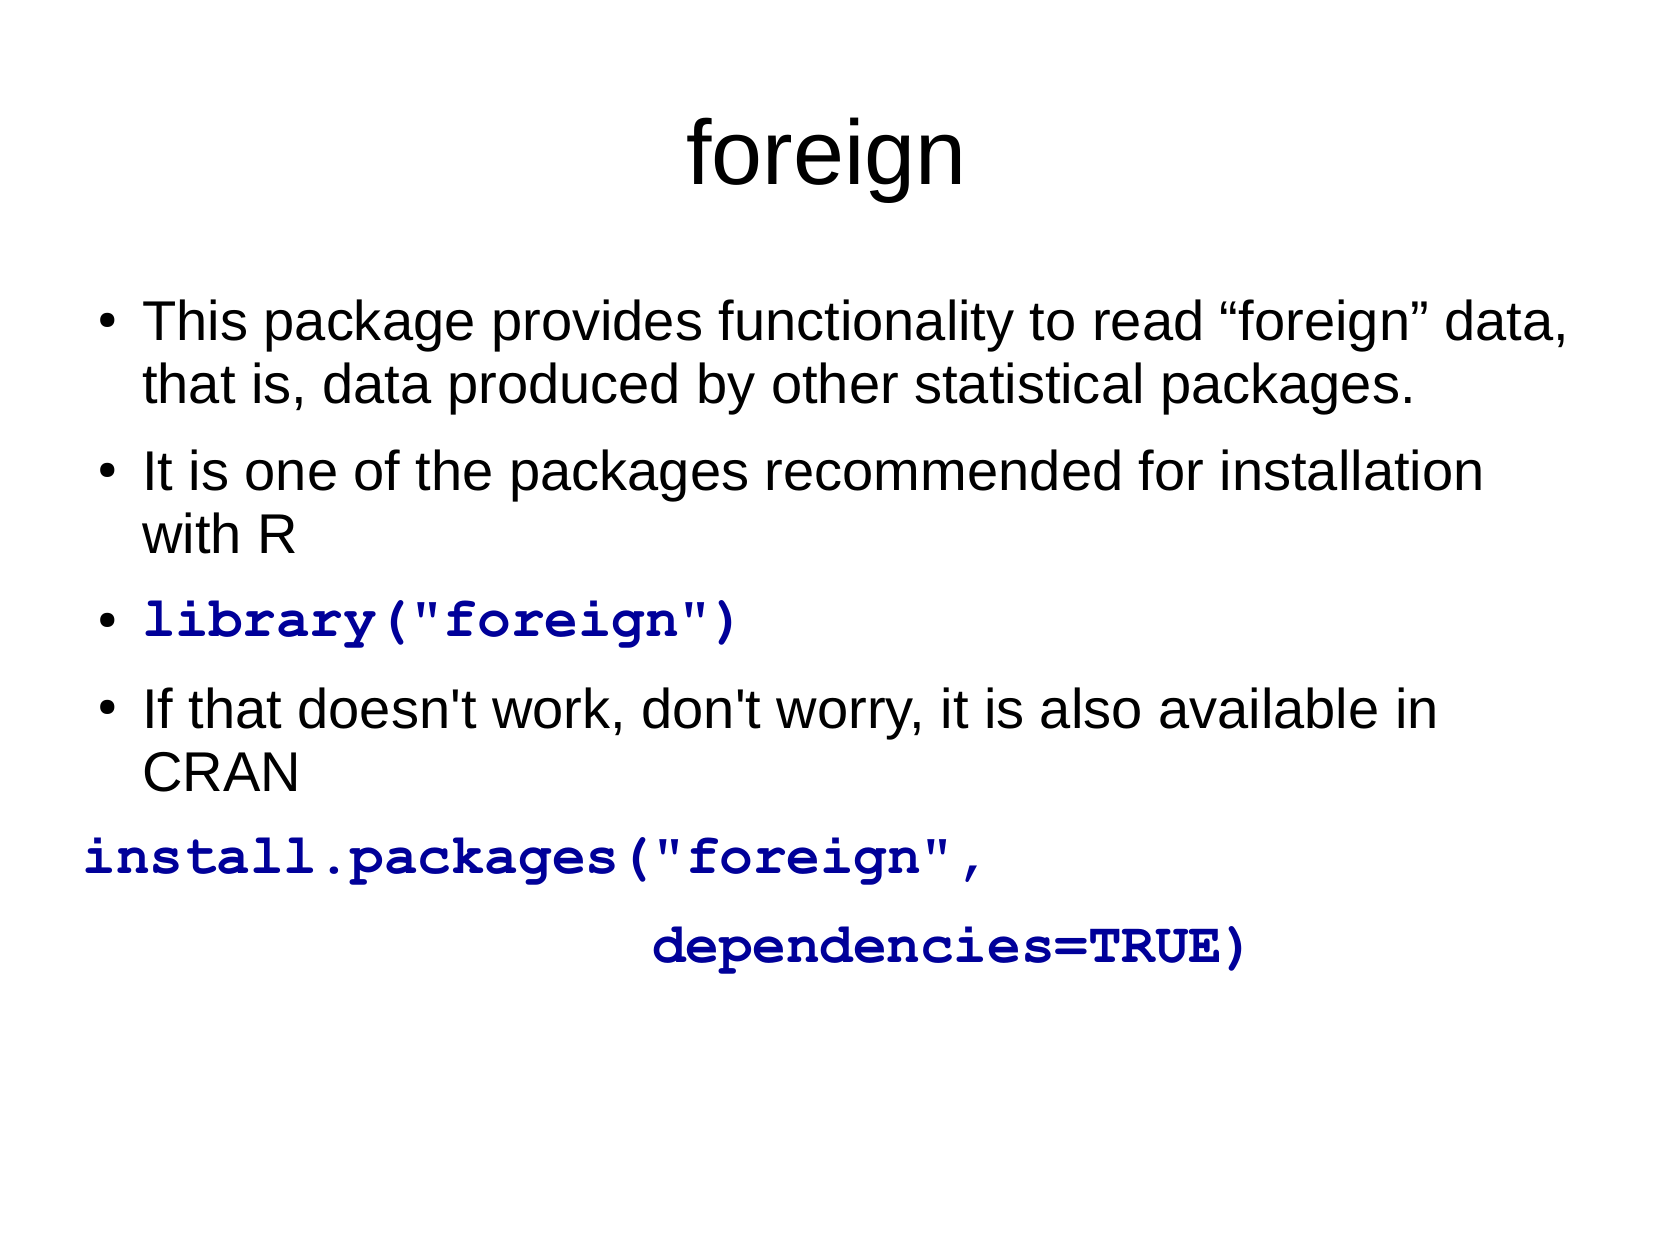

# foreign
This package provides functionality to read “foreign” data, that is, data produced by other statistical packages.
It is one of the packages recommended for installation with R
library("foreign")
If that doesn't work, don't worry, it is also available in CRAN
install.packages("foreign",
 dependencies=TRUE)